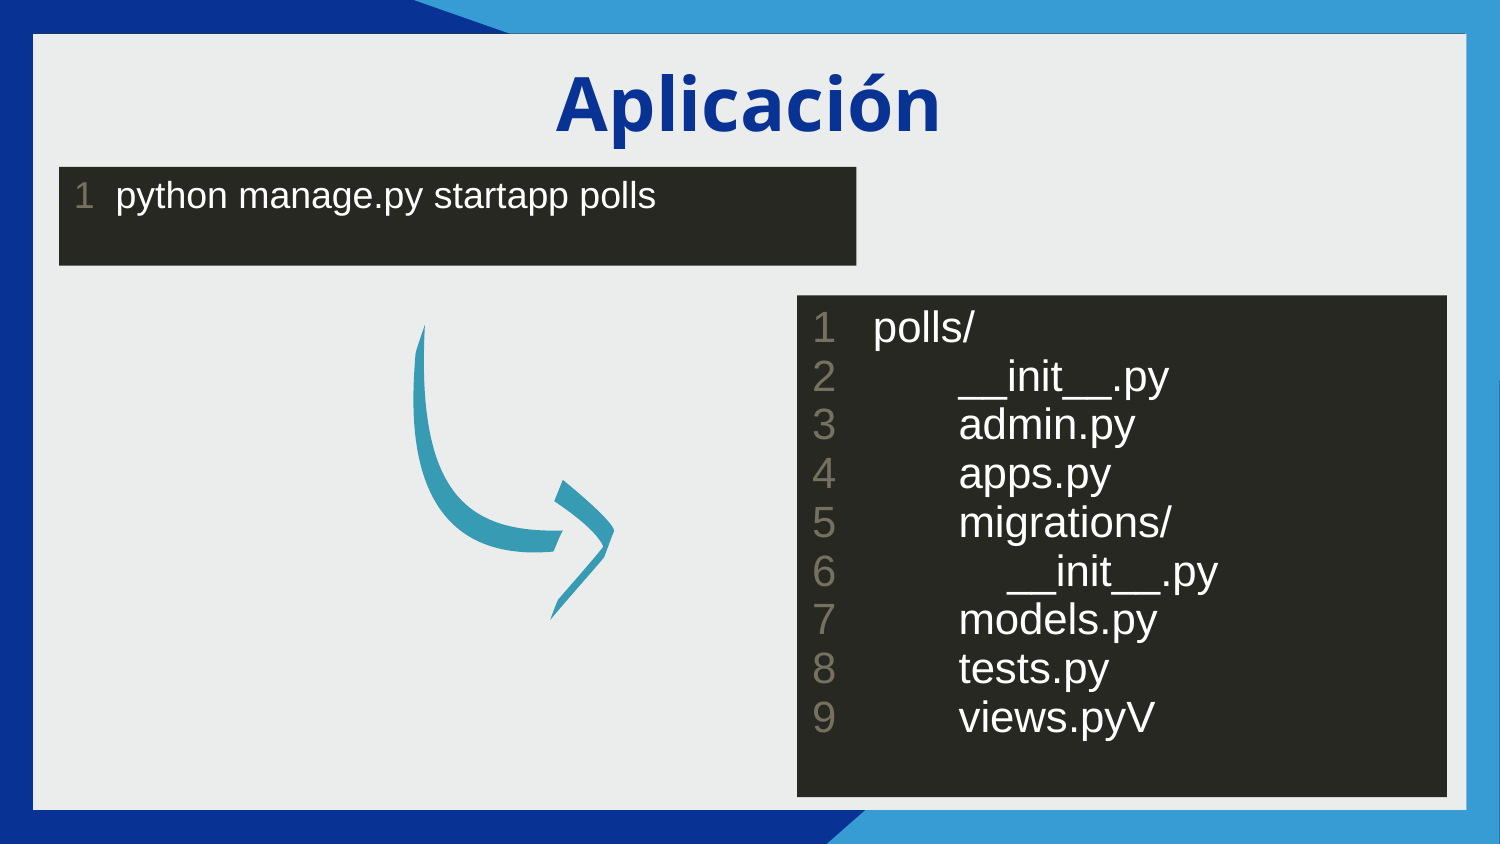

# Aplicación
1 python manage.py startapp polls
1 polls/
2 __init__.py
3 admin.py
4 apps.py
5 migrations/
6 __init__.py
7 models.py
8 tests.py
9 views.pyV